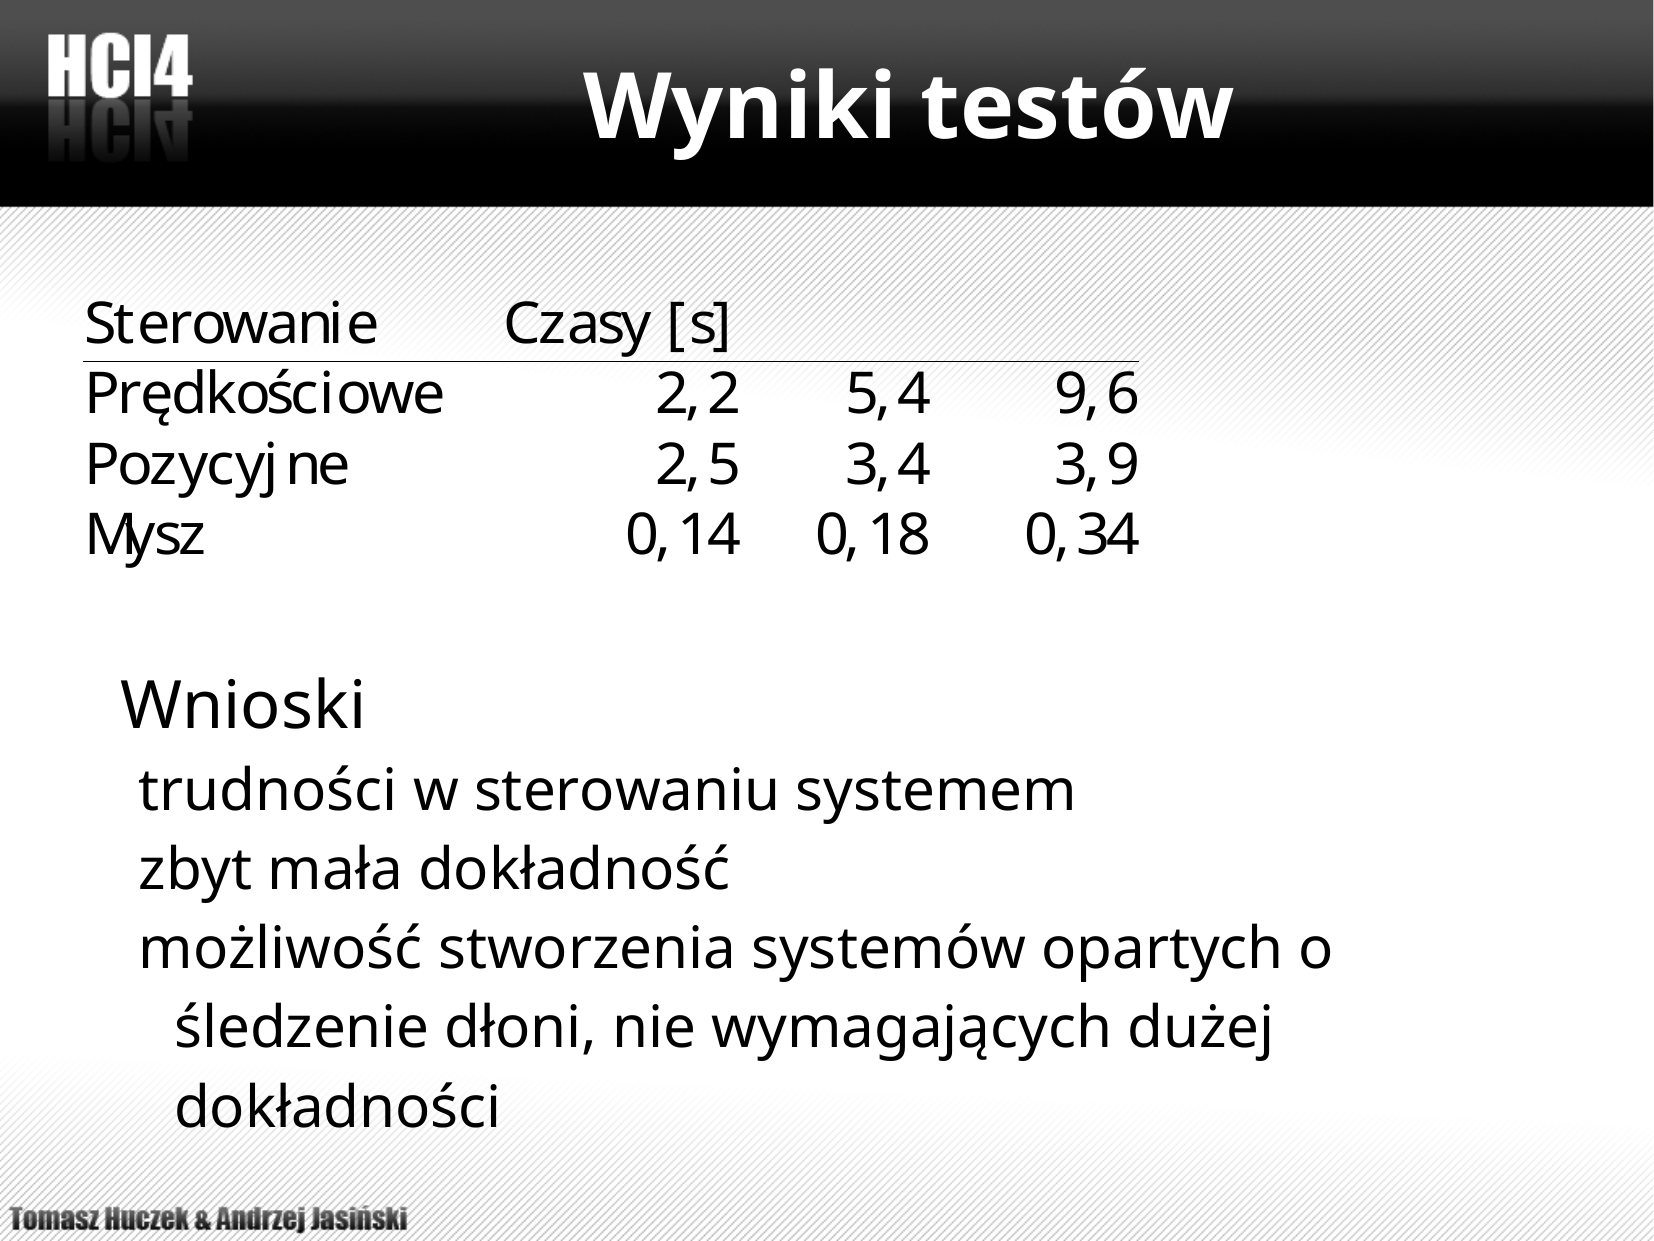

# Wyniki testów
 Wnioski
trudności w sterowaniu systemem
zbyt mała dokładność
możliwość stworzenia systemów opartych o śledzenie dłoni, nie wymagających dużej dokładności